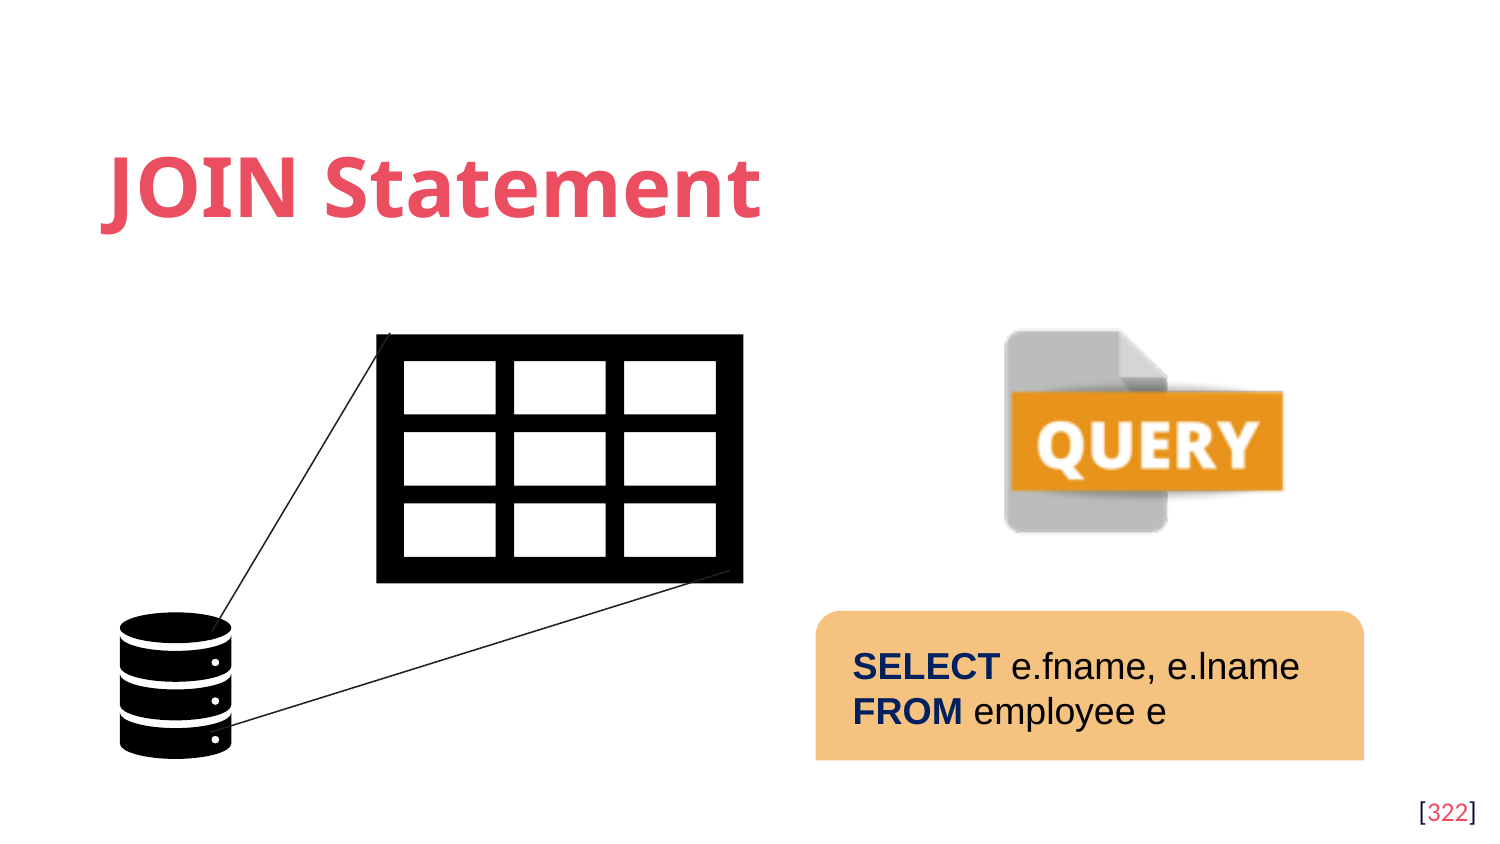

JOIN Statement
SELECT e.fname, e.lname
FROM employee e